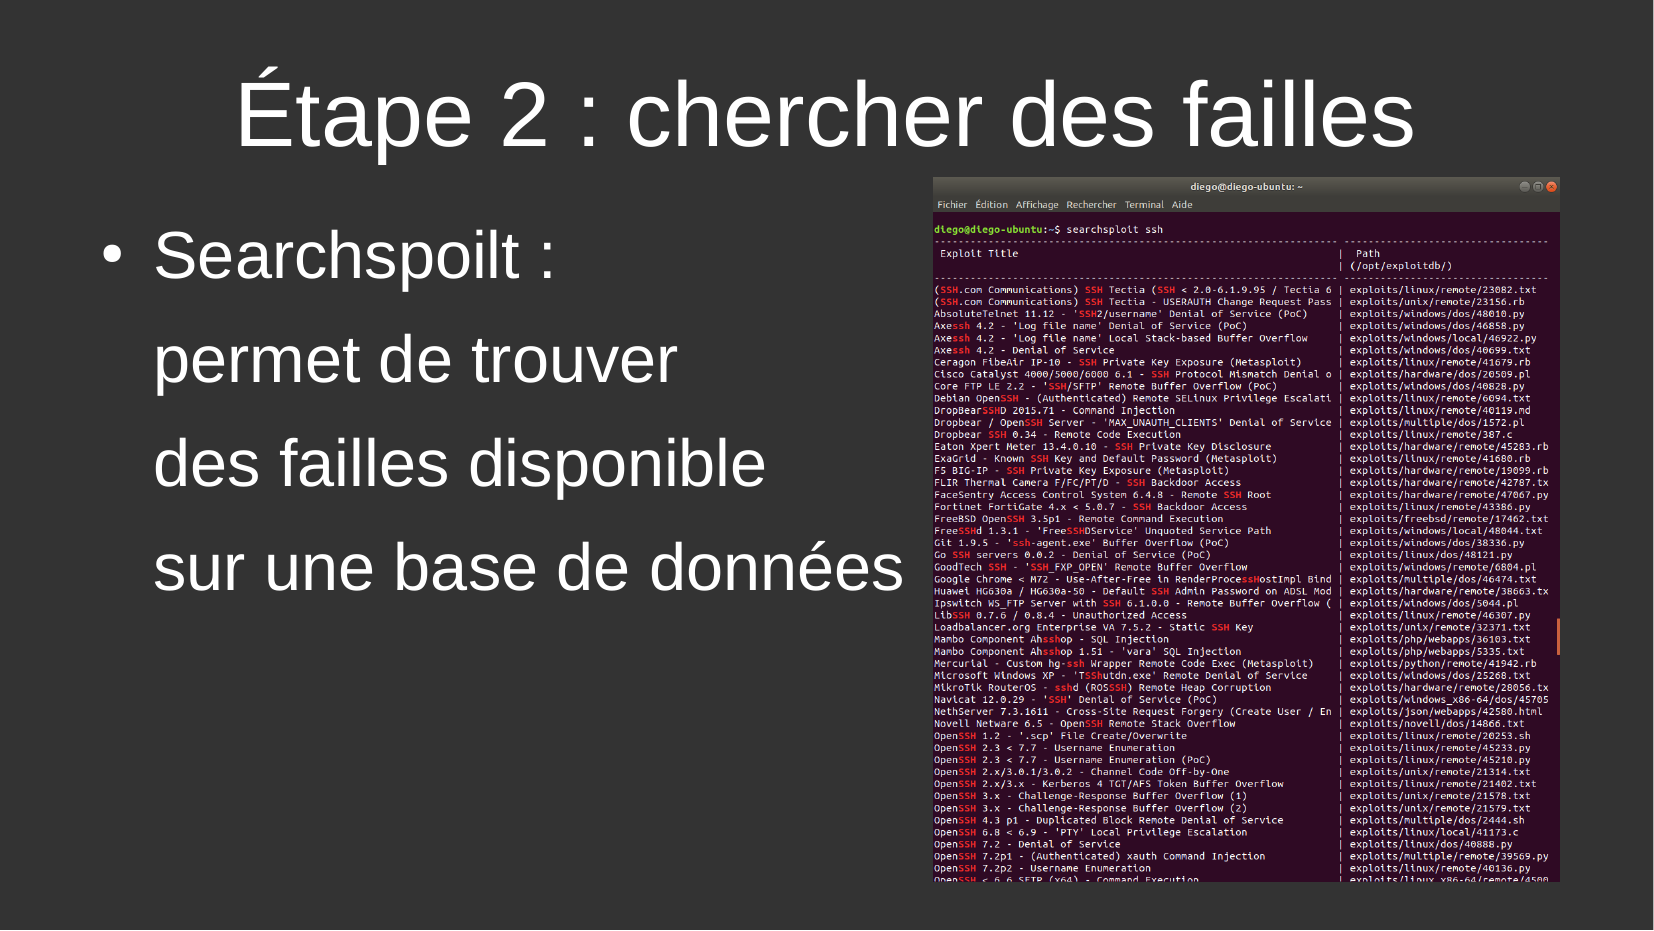

# Étape 2 : chercher des failles
Searchspoilt :
permet de trouver
des failles disponible
sur une base de données